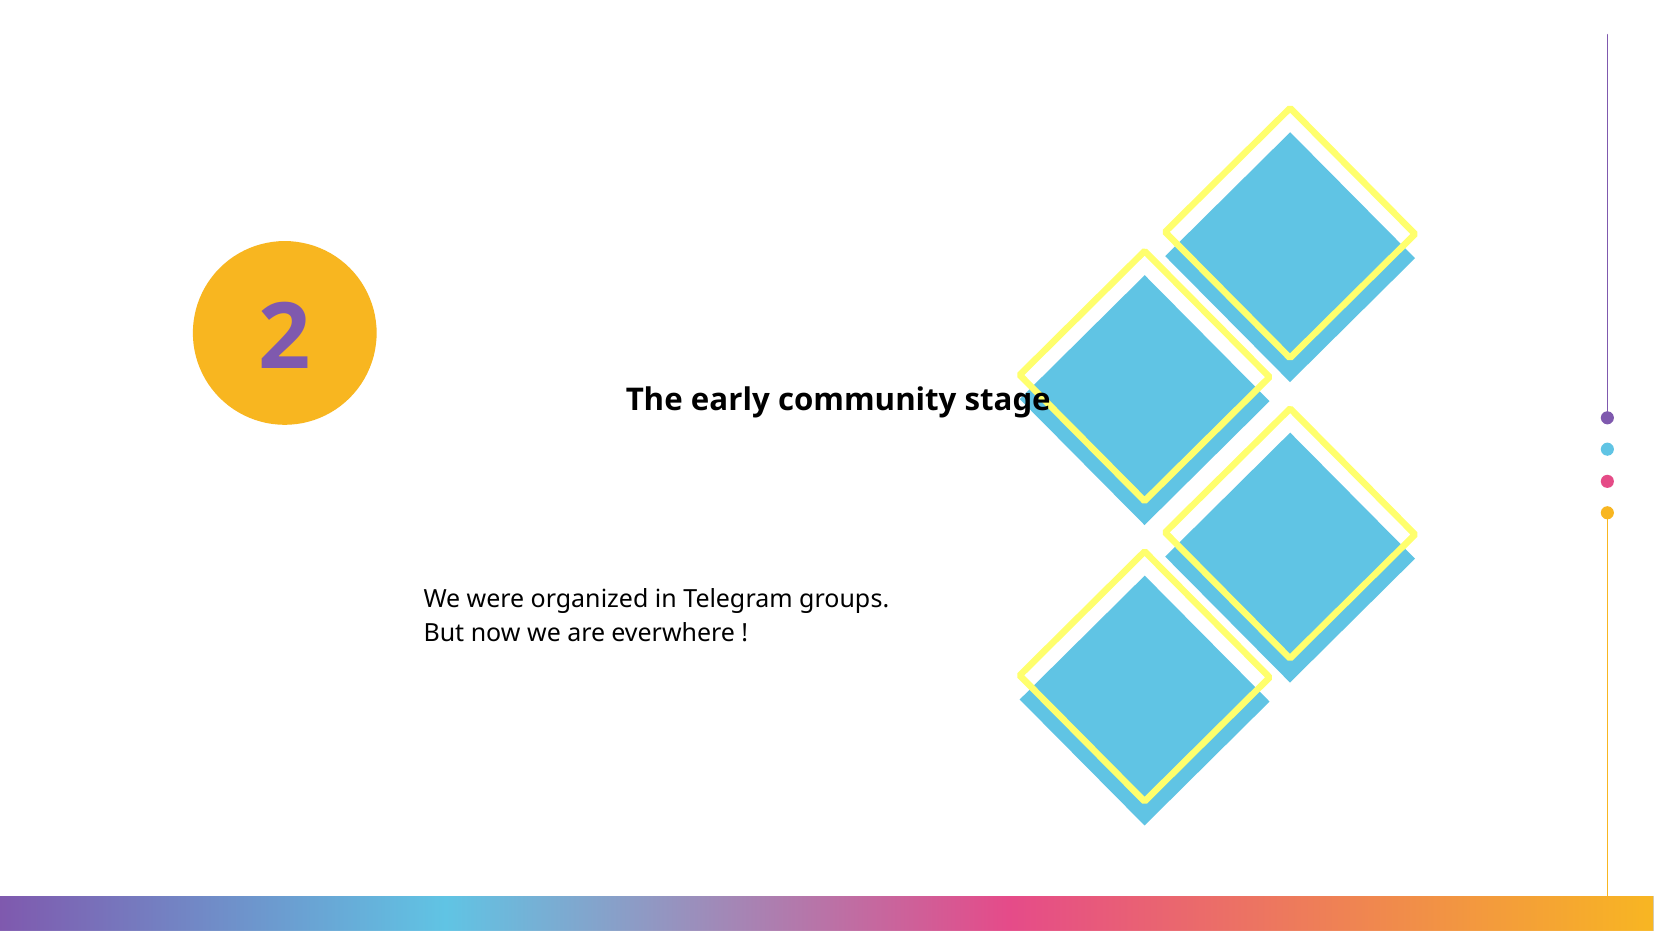

2
# The early community stage
We were organized in Telegram groups. But now we are everwhere !